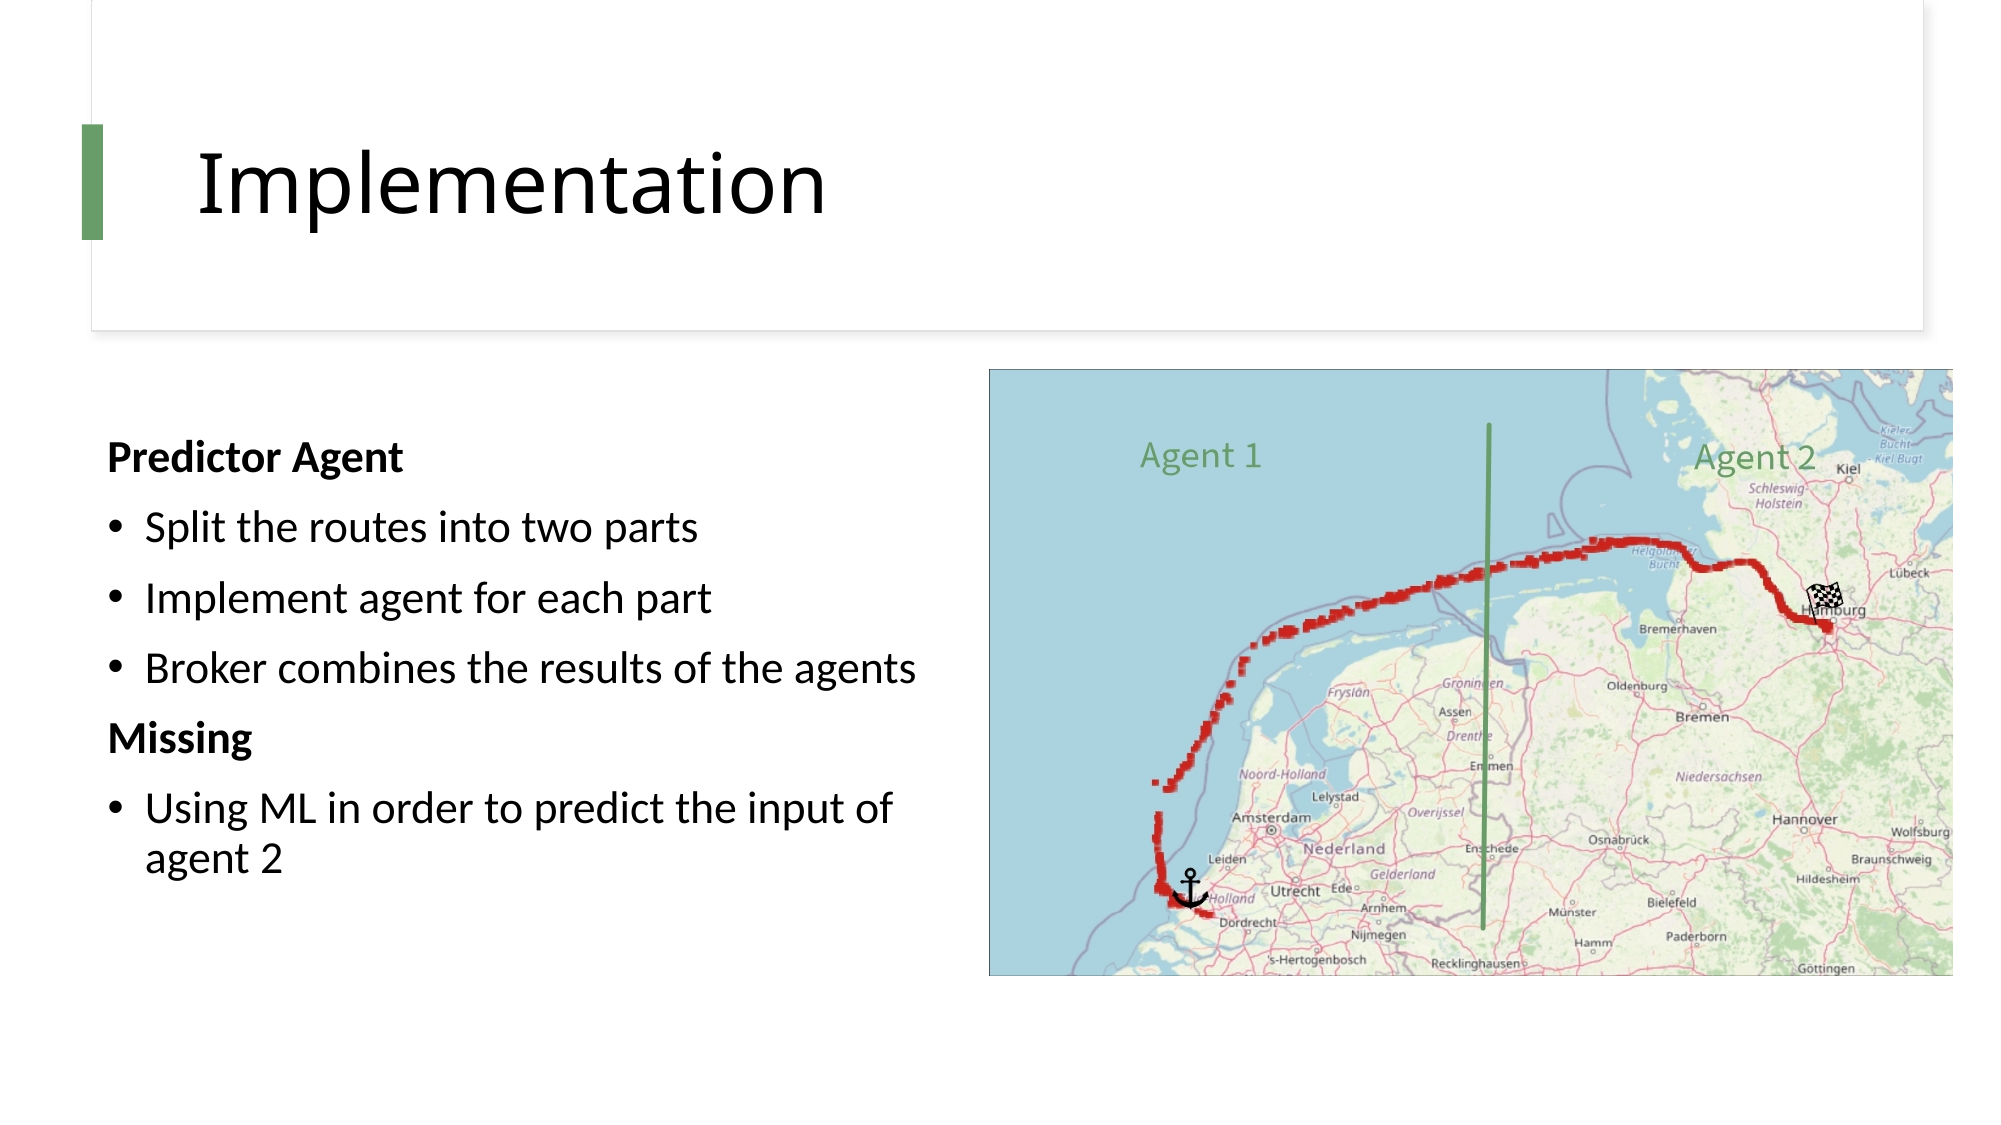

# Implementation
Predictor Agent
Split the routes into two parts
Implement agent for each part
Broker combines the results of the agents
Missing
Using ML in order to predict the input of agent 2